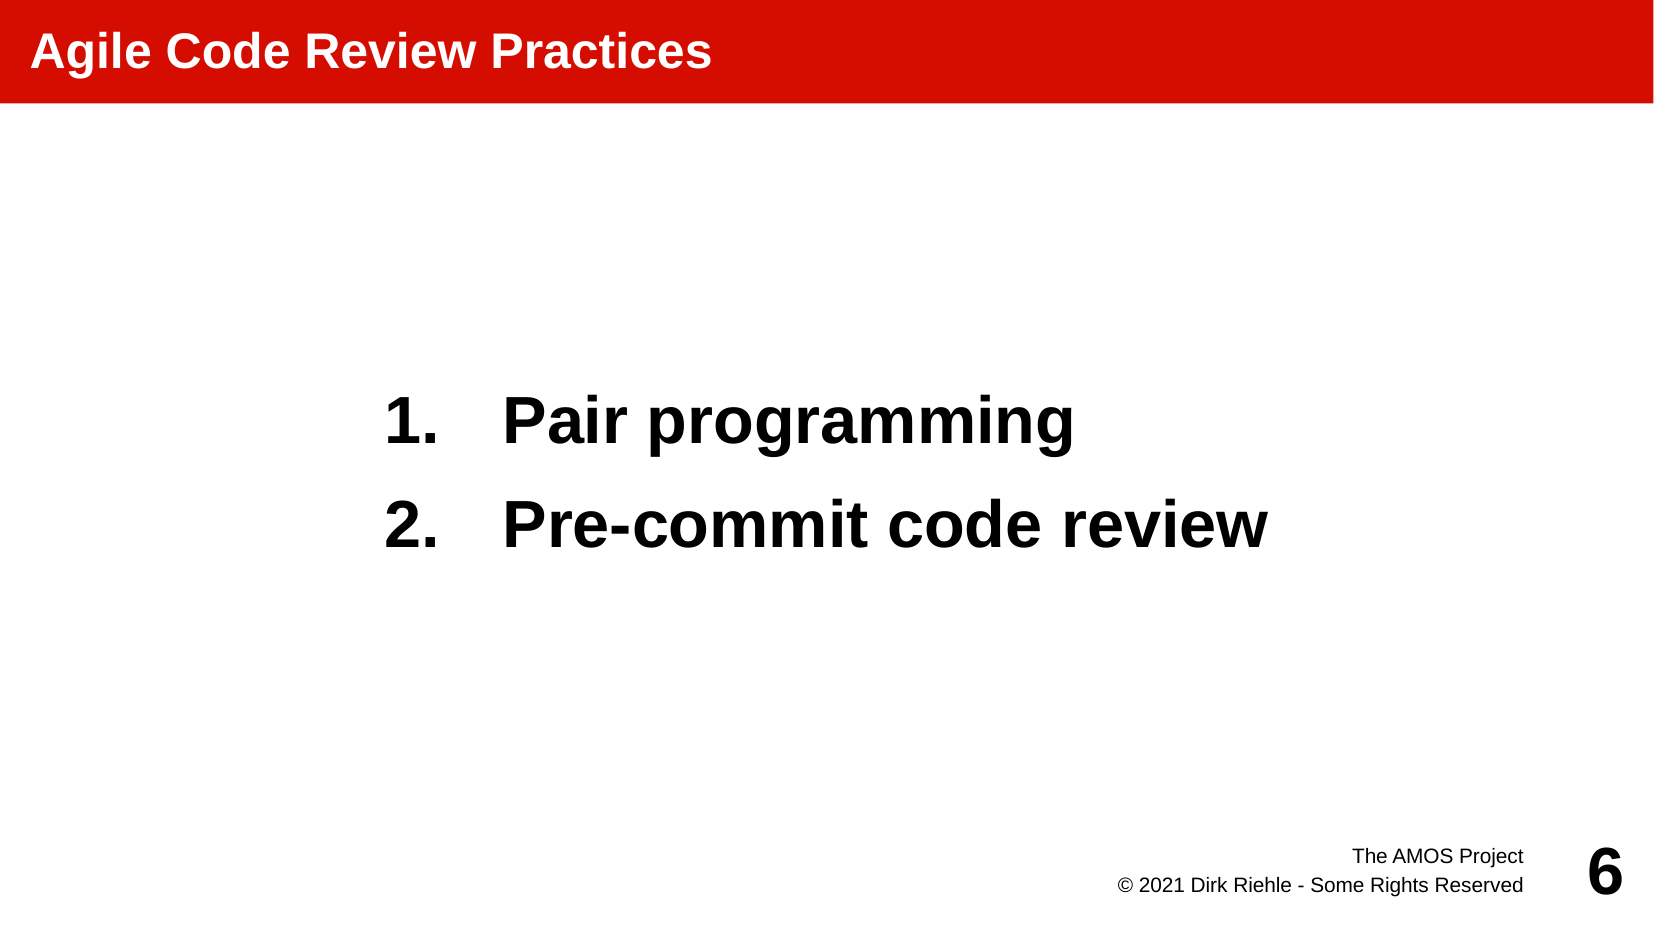

# Agile Code Review Practices
Pair programming
Pre-commit code review
The AMOS Project
6
© 2021 Dirk Riehle - Some Rights Reserved